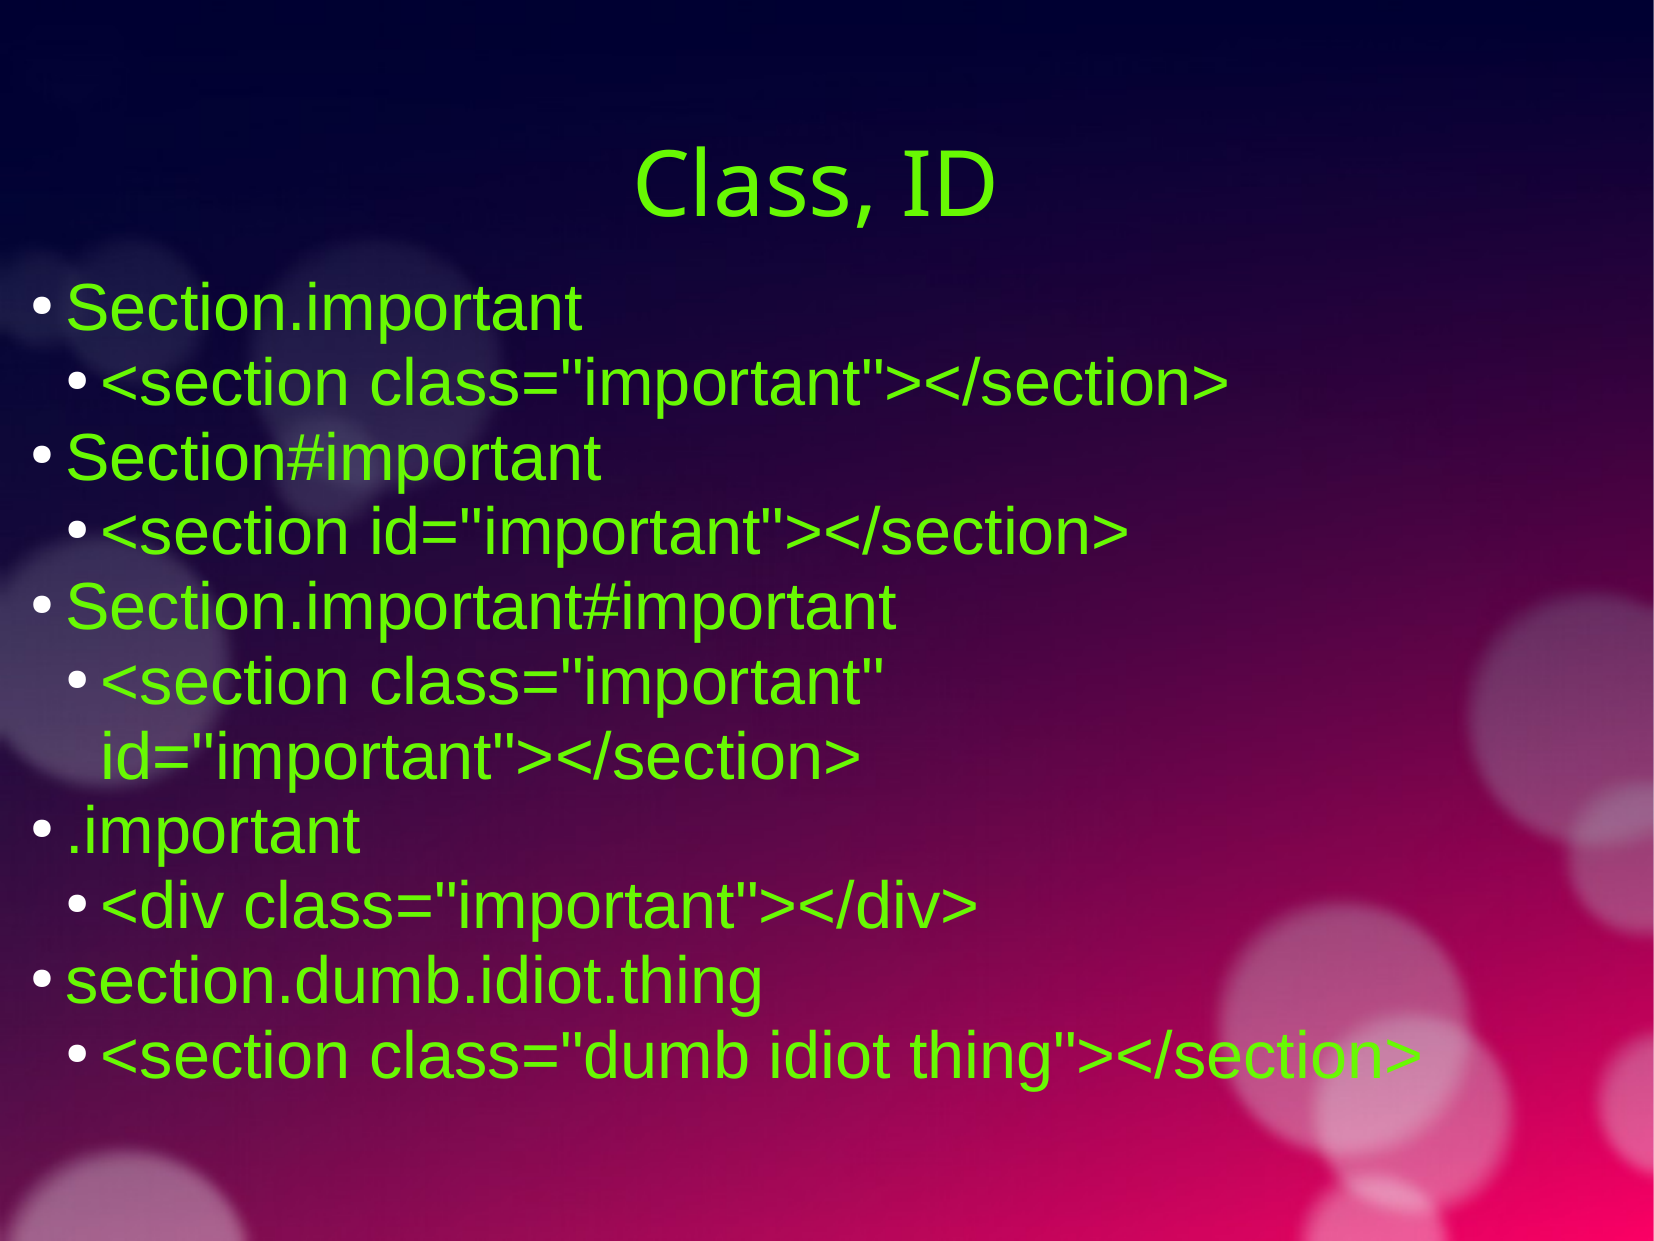

Class, ID
# Section.important
<section class="important"></section>
Section#important
<section id="important"></section>
Section.important#important
<section class="important" id="important"></section>
.important
<div class="important"></div>
section.dumb.idiot.thing
<section class="dumb idiot thing"></section>